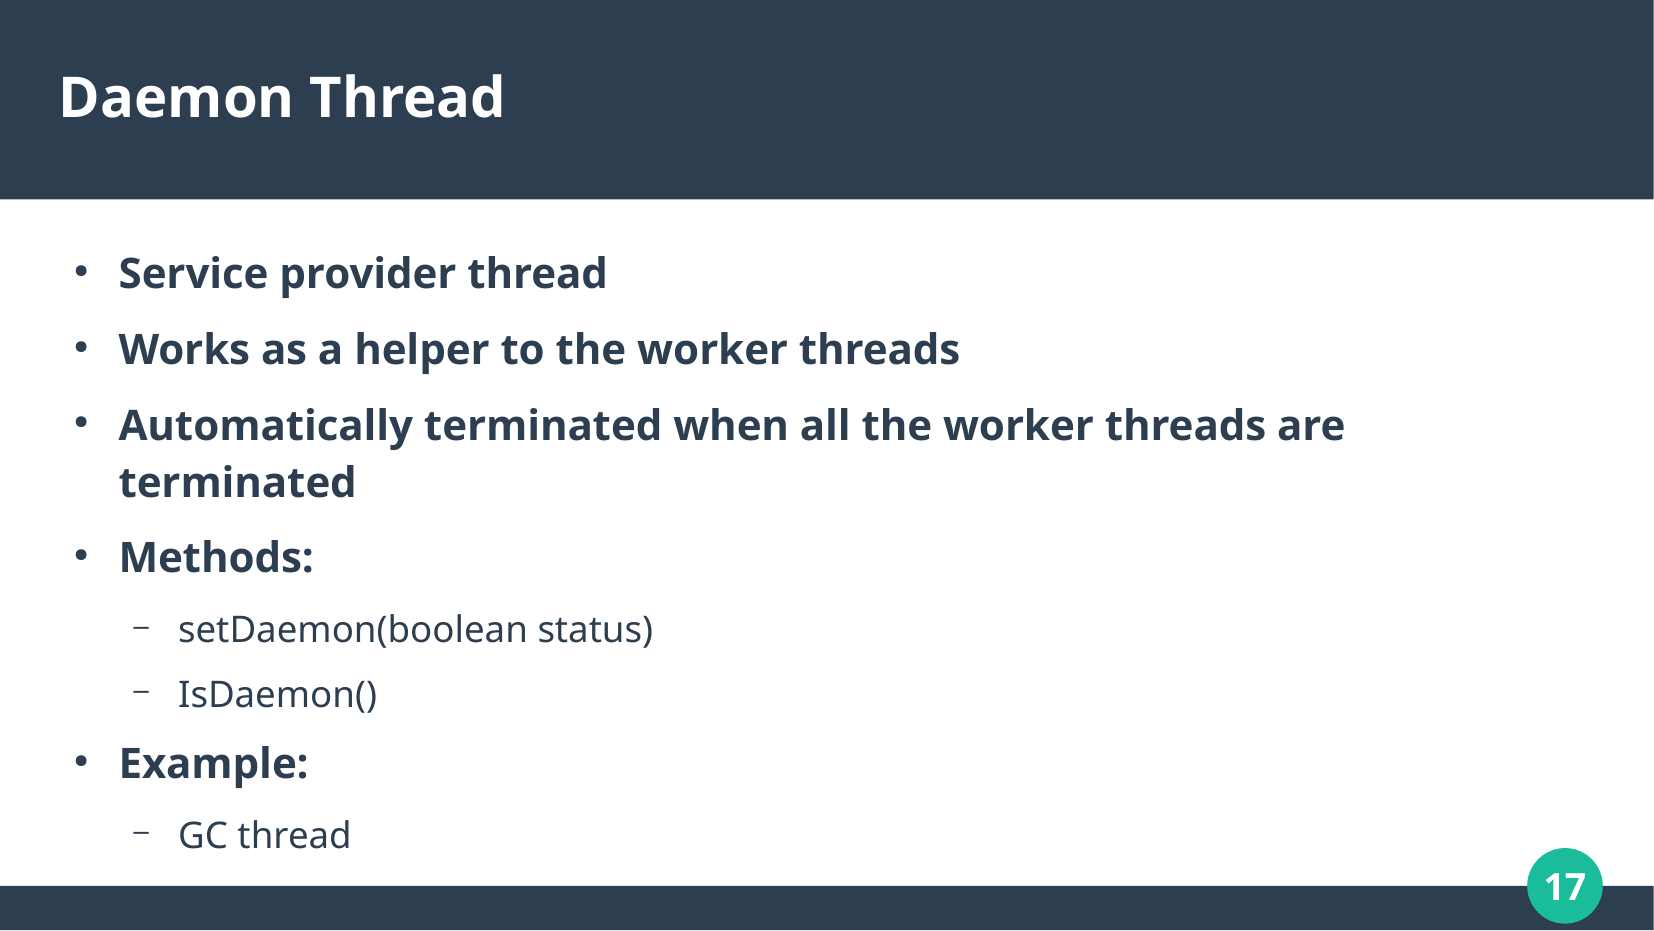

# Daemon Thread
Service provider thread
Works as a helper to the worker threads
Automatically terminated when all the worker threads are terminated
Methods:
setDaemon(boolean status)
IsDaemon()
Example:
GC thread